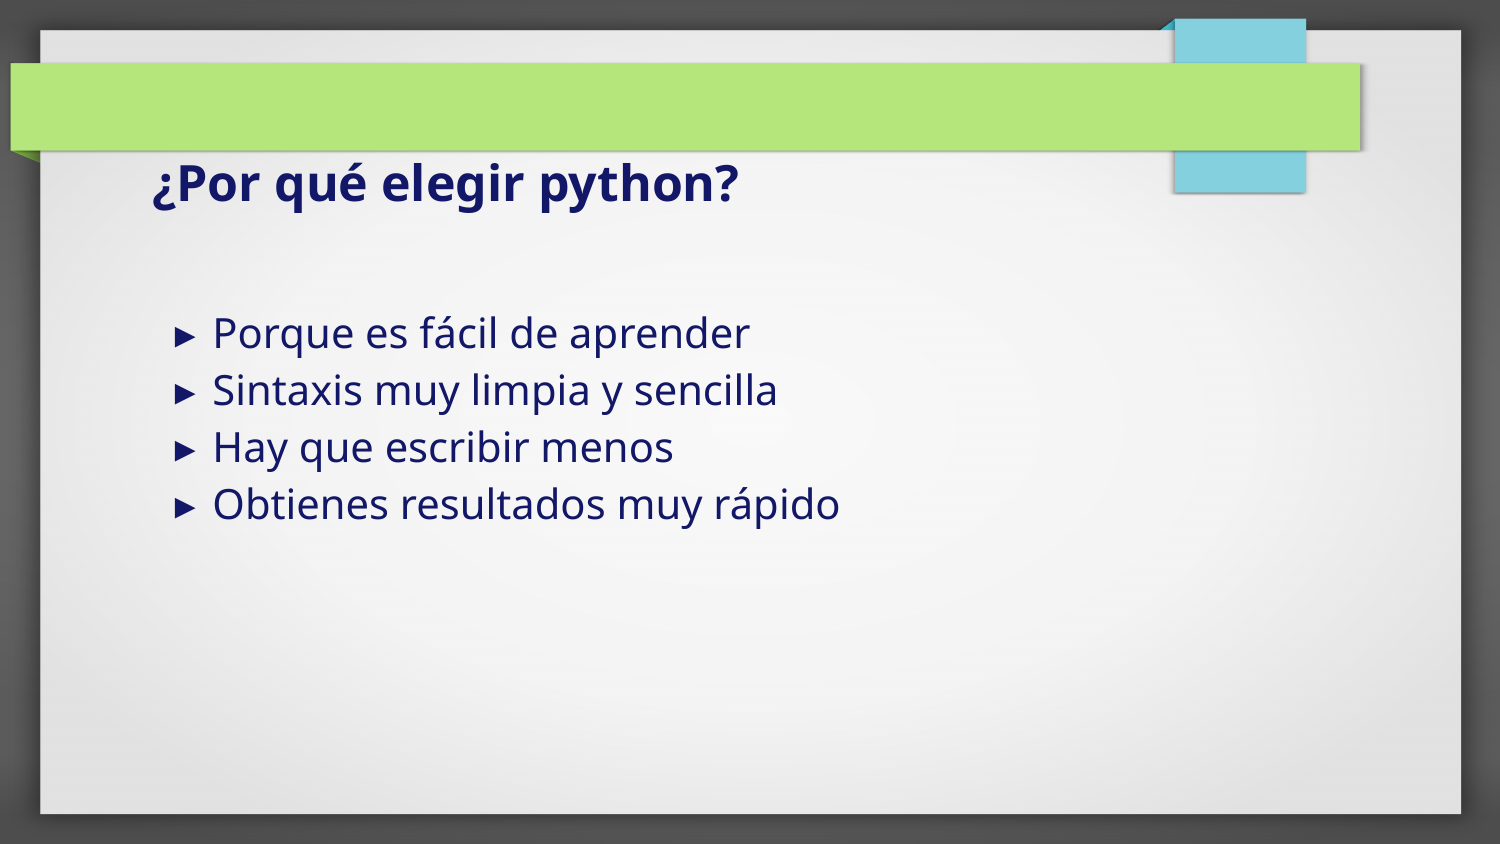

# ¿Por qué elegir python?
Porque es fácil de aprender
Sintaxis muy limpia y sencilla
Hay que escribir menos
Obtienes resultados muy rápido